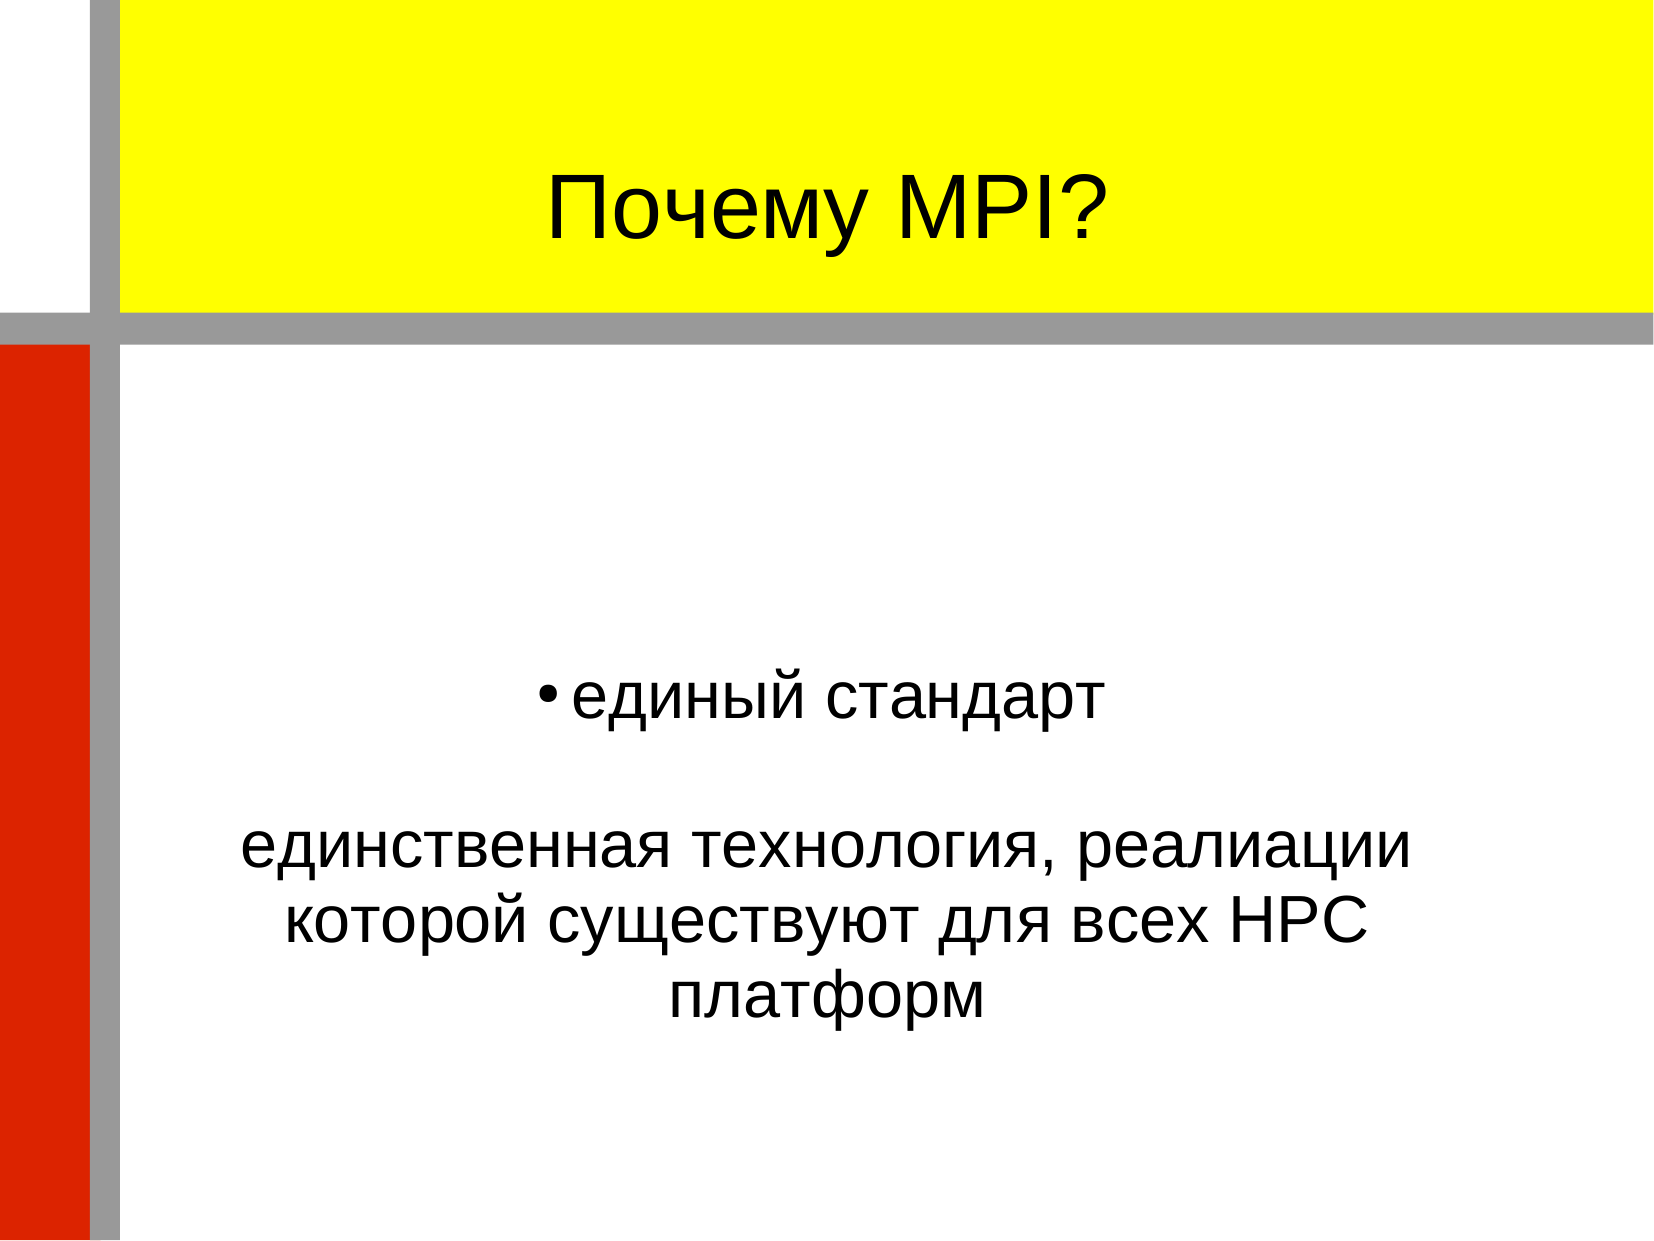

# Почему MPI?
единый стандарт
единственная технология, реалиации которой существуют для всех HPC платформ